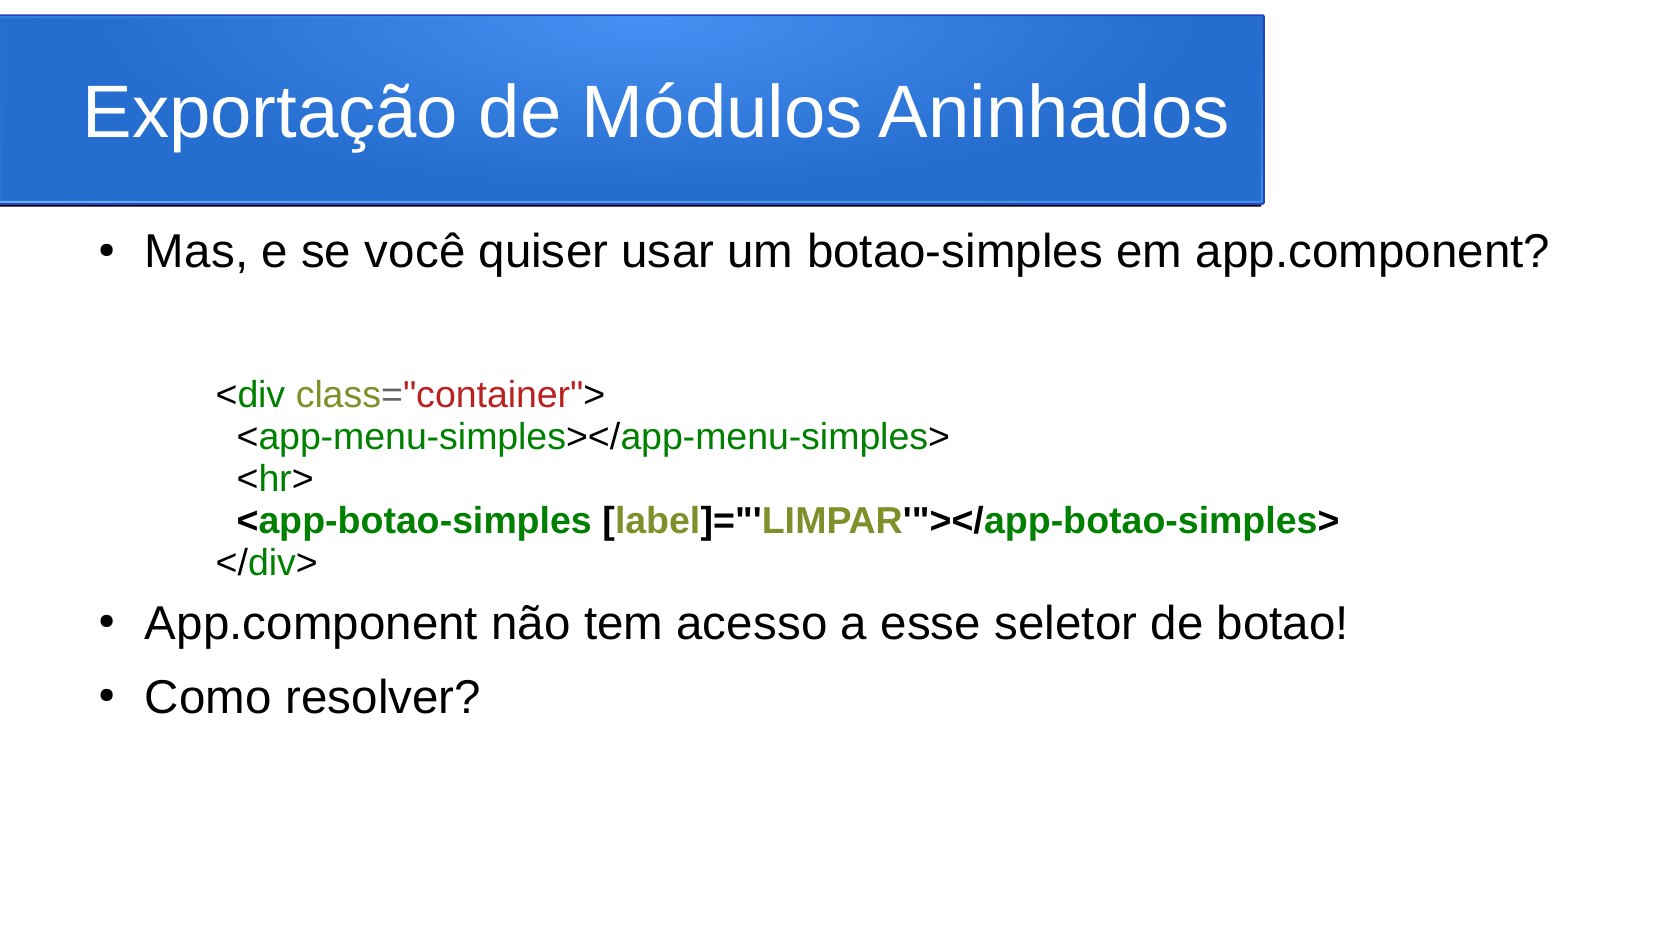

# Exportação de Módulos Aninhados
Mas, e se você quiser usar um botao-simples em app.component?
App.component não tem acesso a esse seletor de botao!
Como resolver?
<div class="container">
 <app-menu-simples></app-menu-simples>
 <hr>
 <app-botao-simples [label]="'LIMPAR'"></app-botao-simples>
</div>